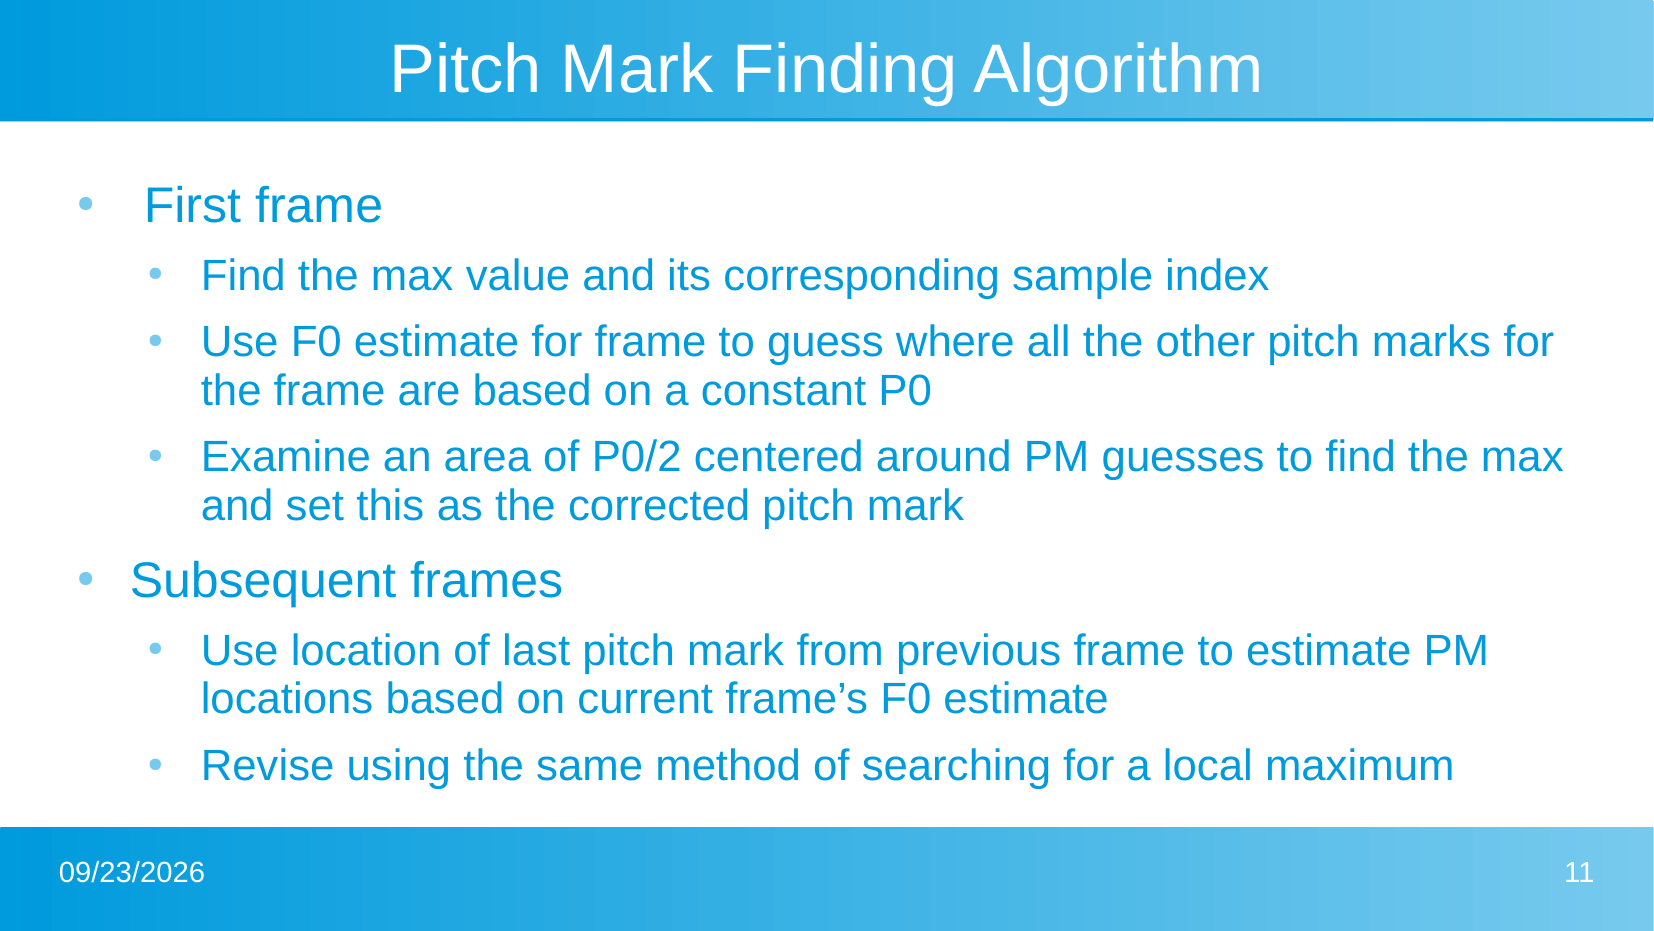

# Pitch Mark Finding Algorithm
 First frame
Find the max value and its corresponding sample index
Use F0 estimate for frame to guess where all the other pitch marks for the frame are based on a constant P0
Examine an area of P0/2 centered around PM guesses to find the max and set this as the corrected pitch mark
Subsequent frames
Use location of last pitch mark from previous frame to estimate PM locations based on current frame’s F0 estimate
Revise using the same method of searching for a local maximum
11